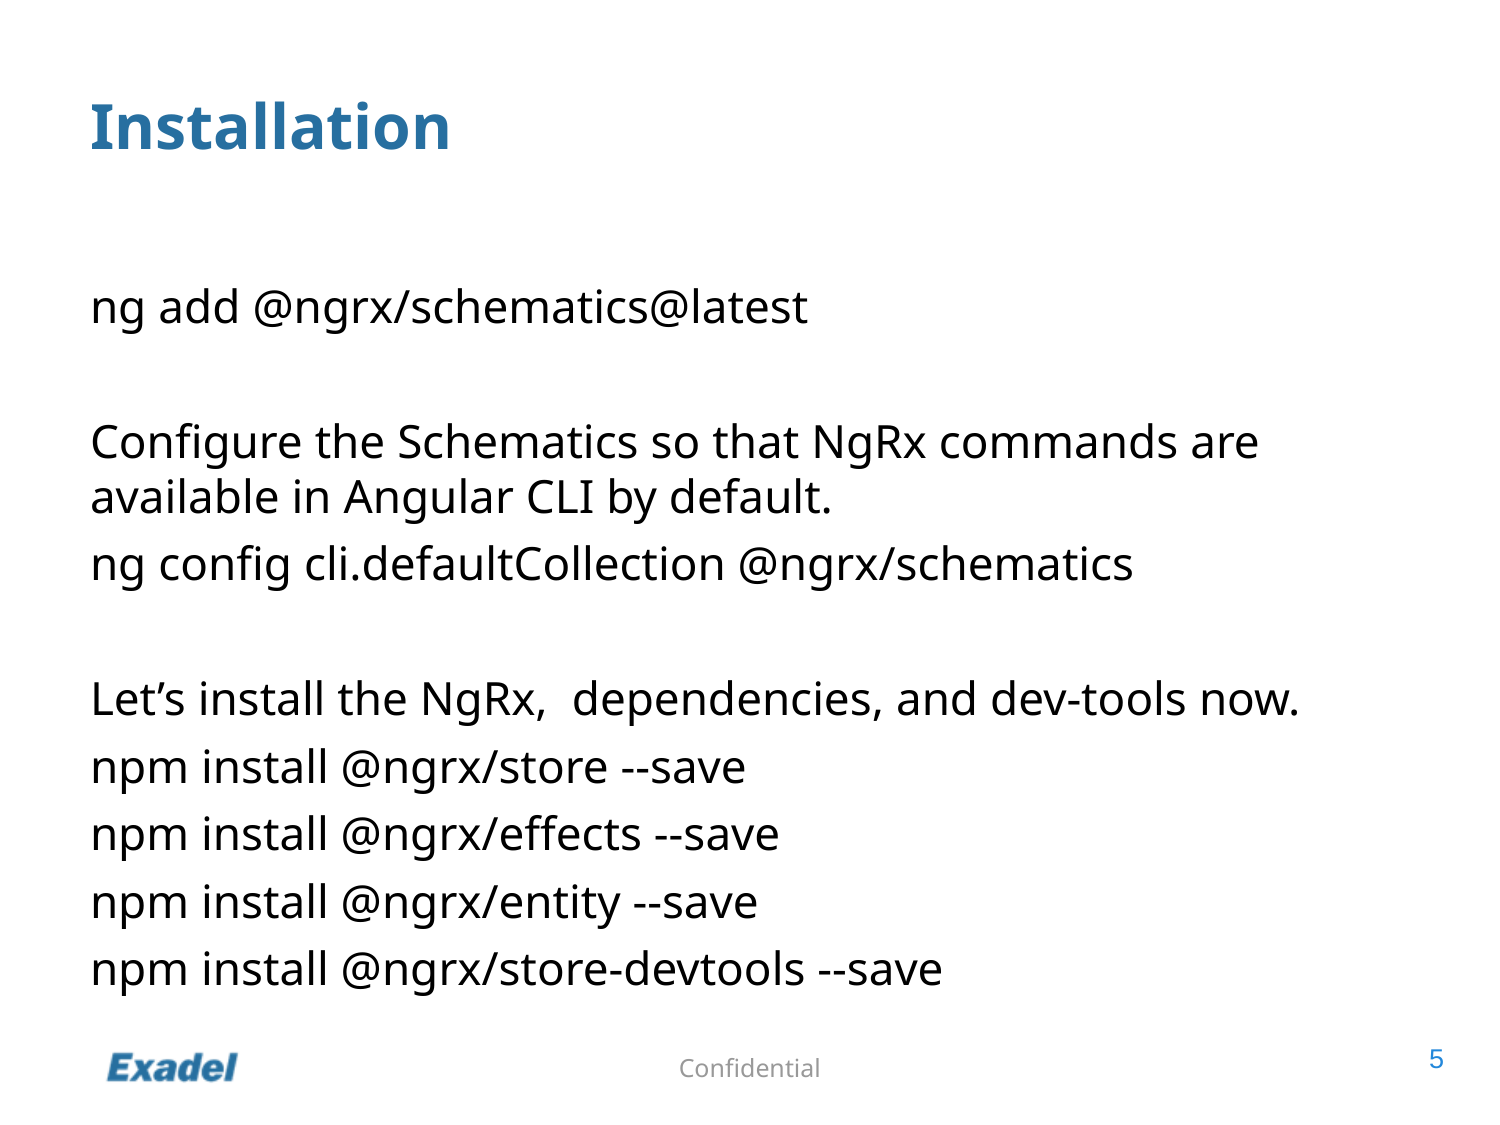

# Installation
ng add @ngrx/schematics@latest
Configure the Schematics so that NgRx commands are available in Angular CLI by default.
ng config cli.defaultCollection @ngrx/schematics
Let’s install the NgRx, dependencies, and dev-tools now.
npm install @ngrx/store --save
npm install @ngrx/effects --save
npm install @ngrx/entity --save
npm install @ngrx/store-devtools --save